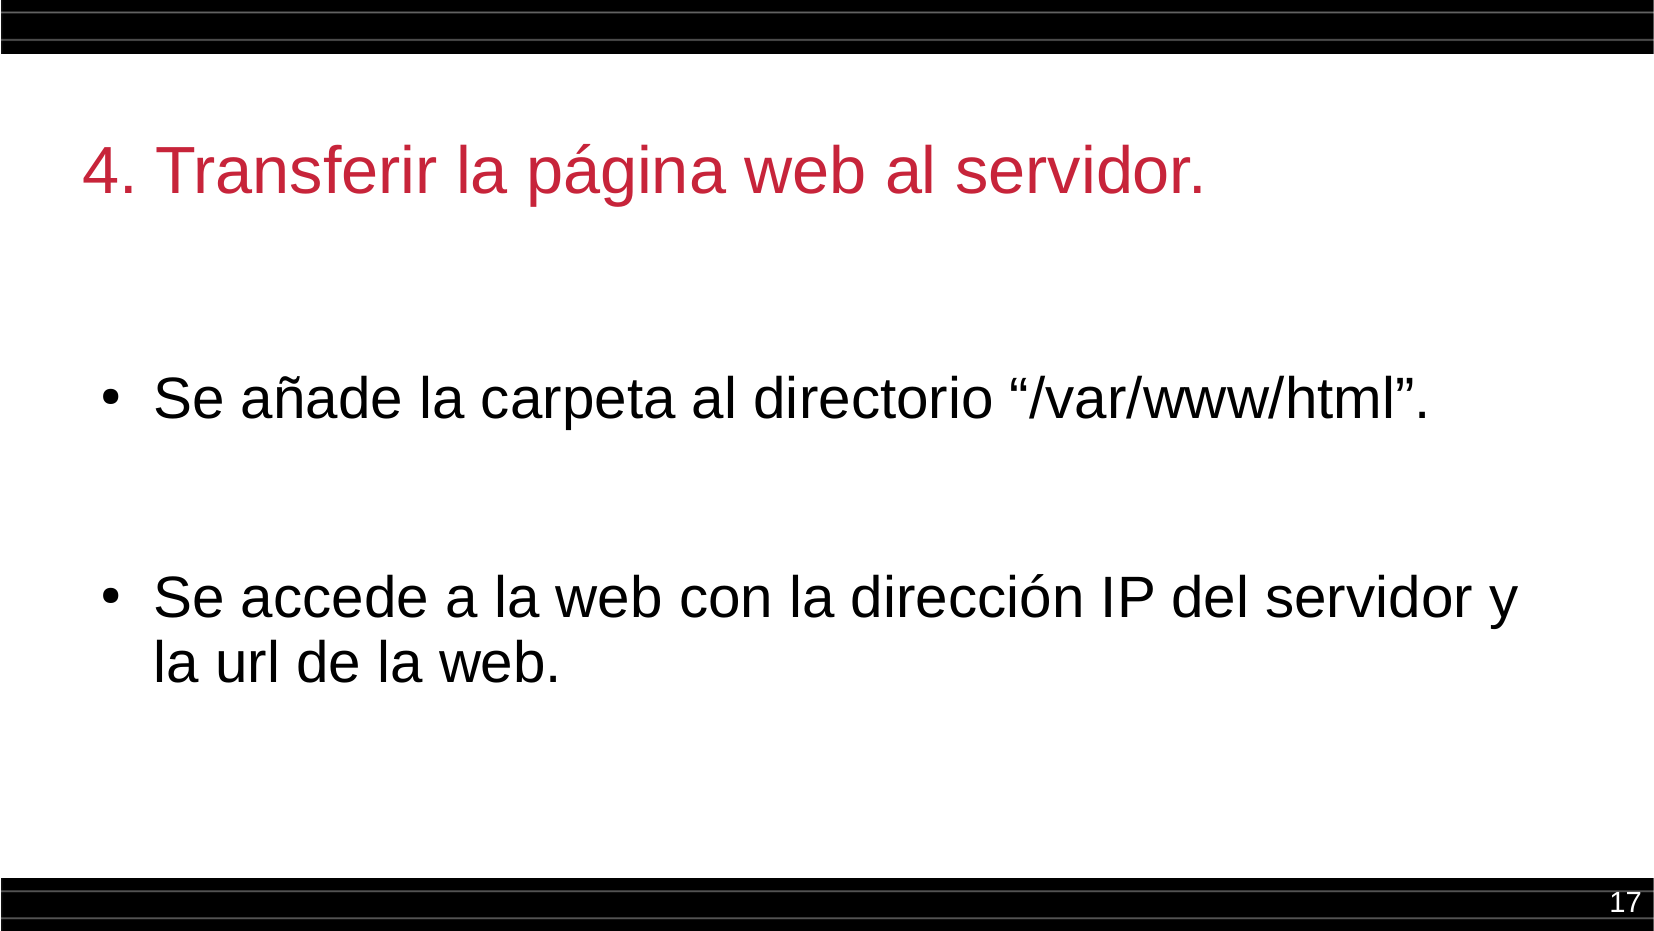

# 4. Transferir la página web al servidor.
Se añade la carpeta al directorio “/var/www/html”.
Se accede a la web con la dirección IP del servidor y la url de la web.